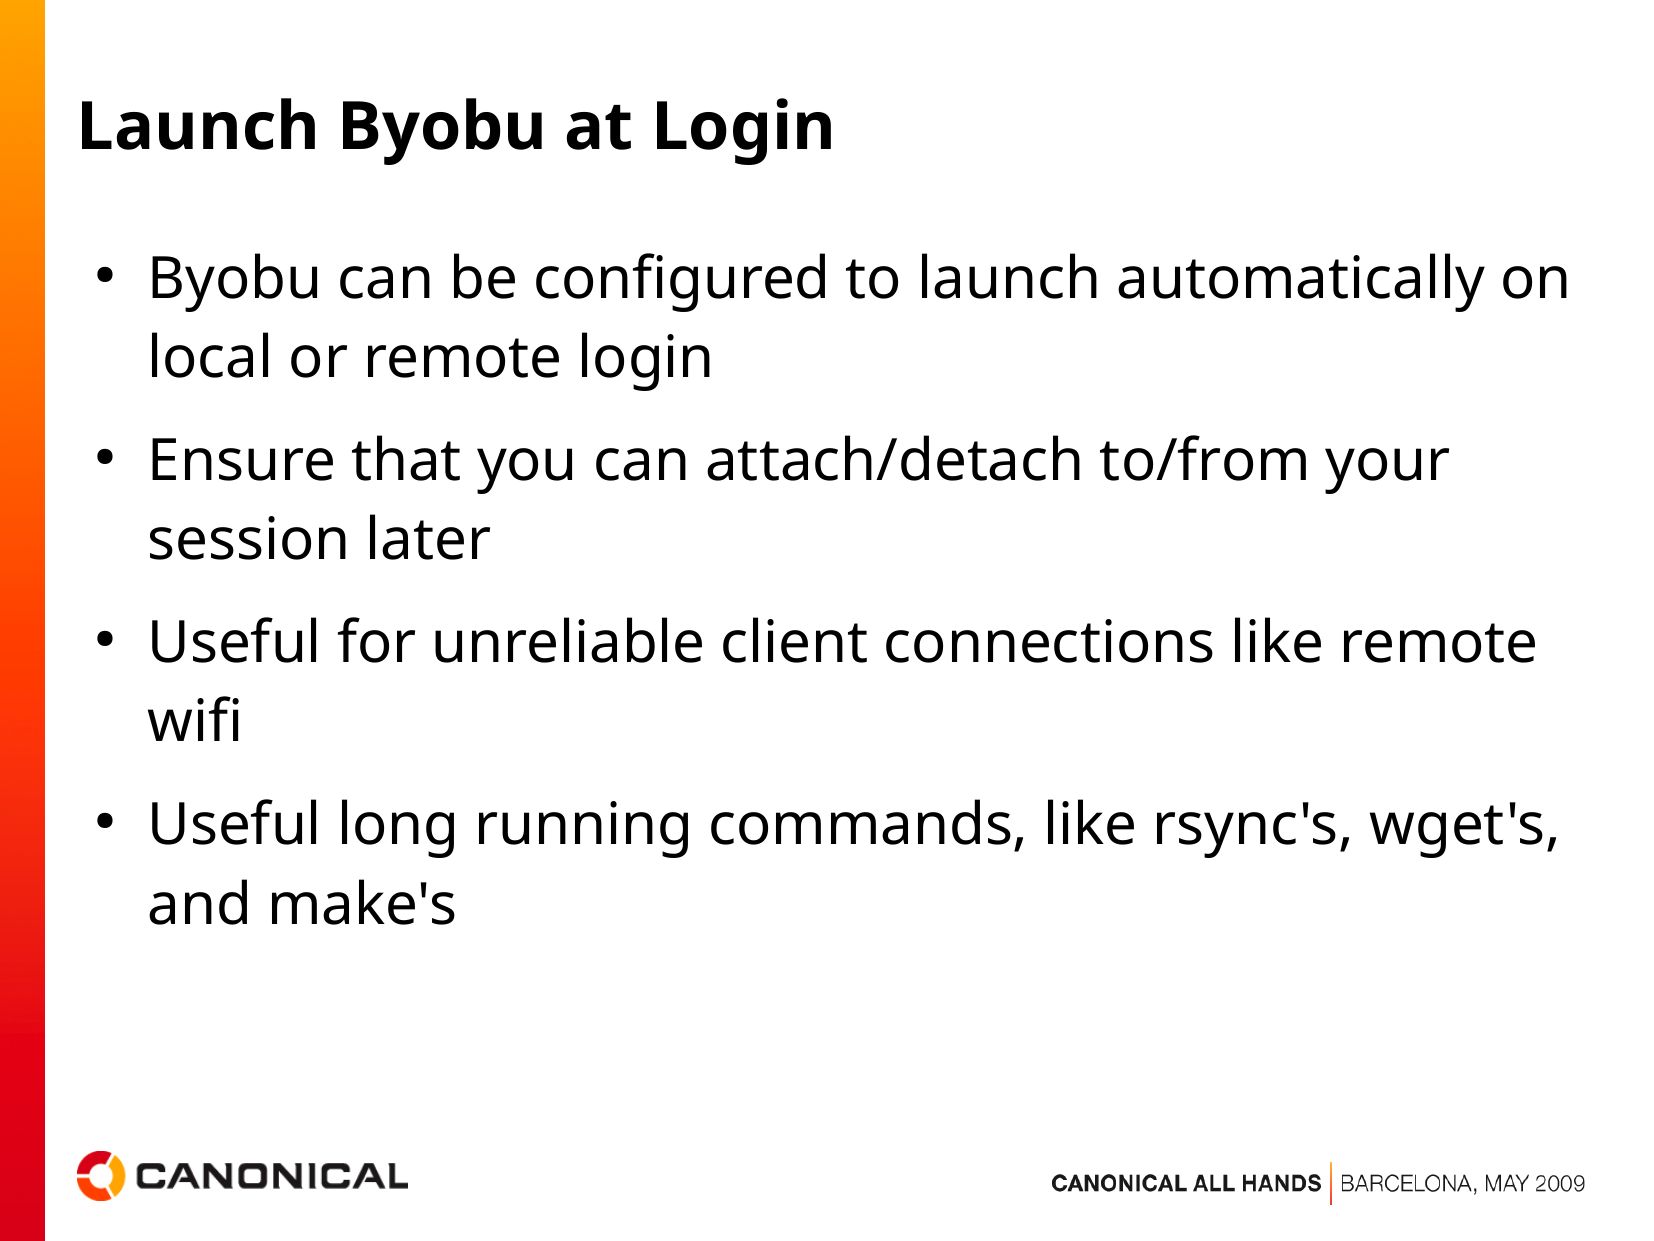

# Launch Byobu at Login
Byobu can be configured to launch automatically on local or remote login
Ensure that you can attach/detach to/from your session later
Useful for unreliable client connections like remote wifi
Useful long running commands, like rsync's, wget's, and make's